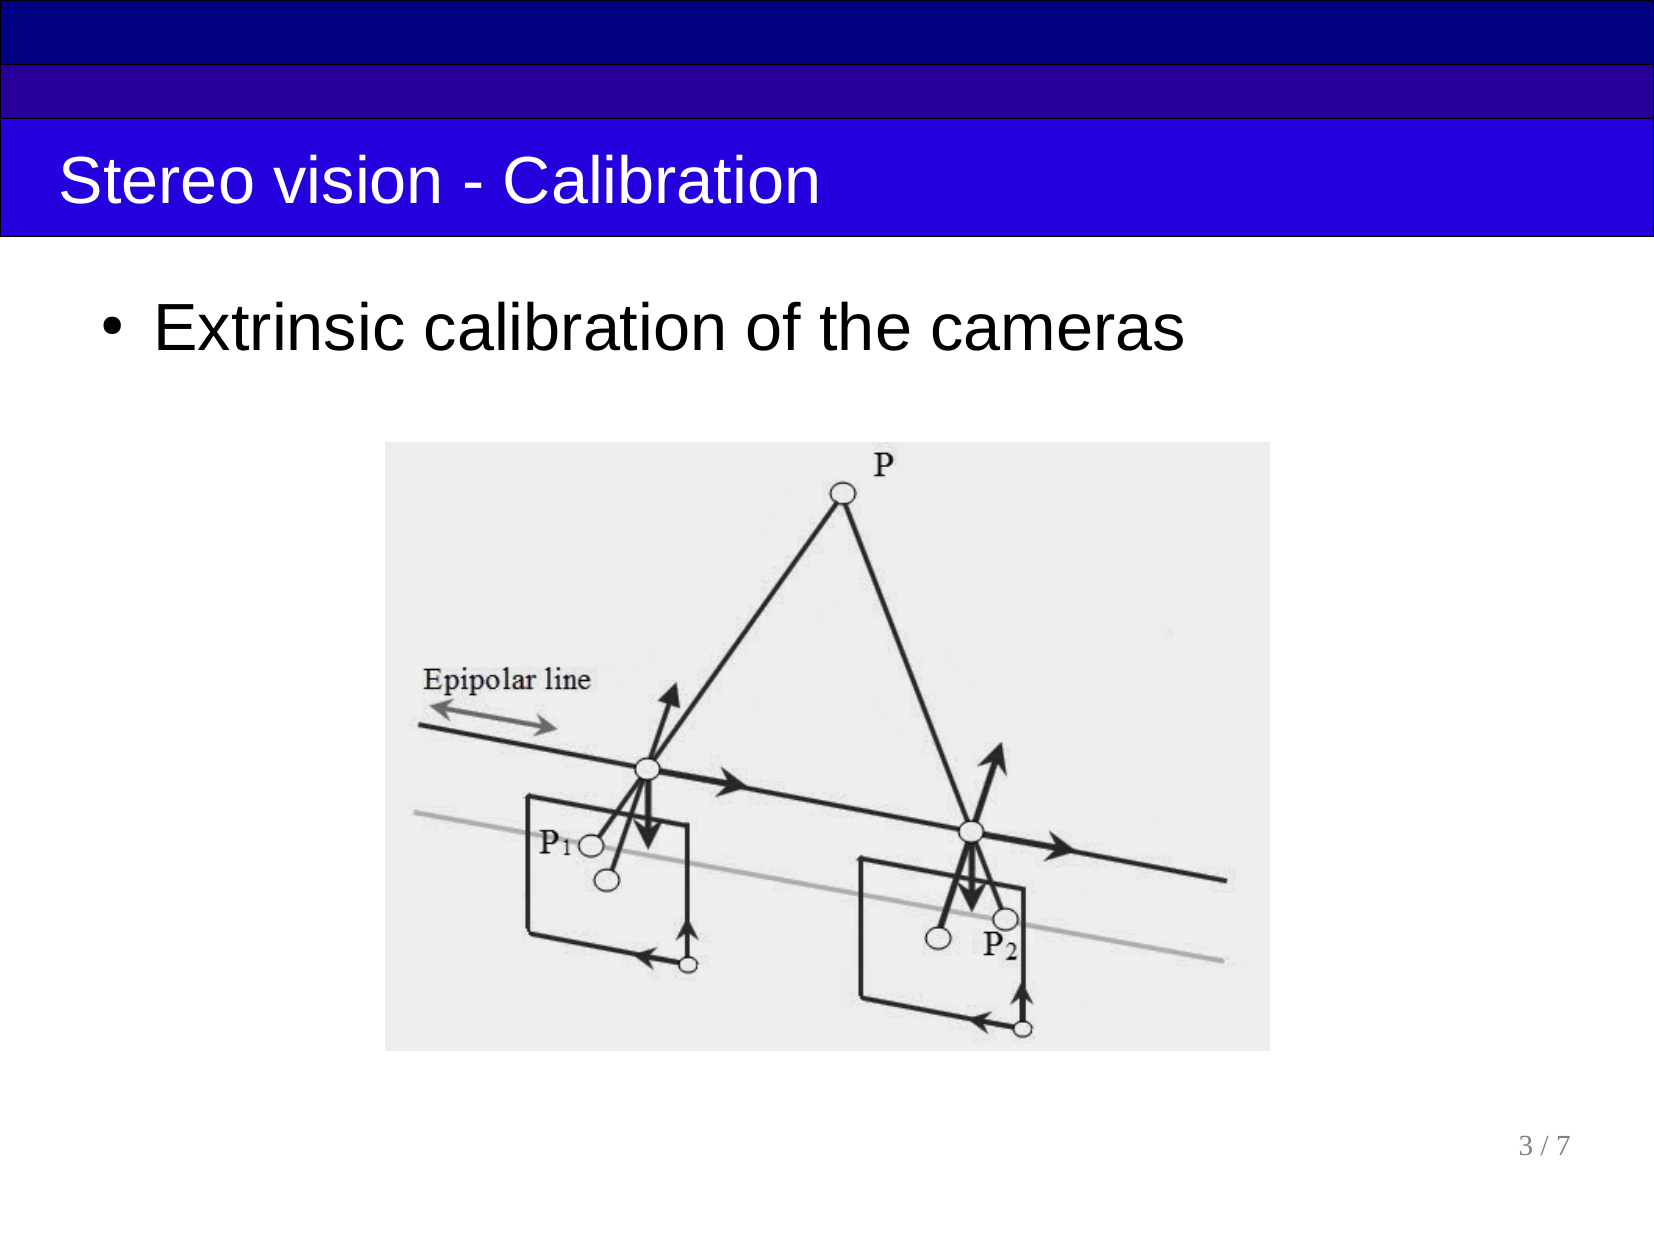

# Stereo vision - Calibration
Extrinsic calibration of the cameras
3